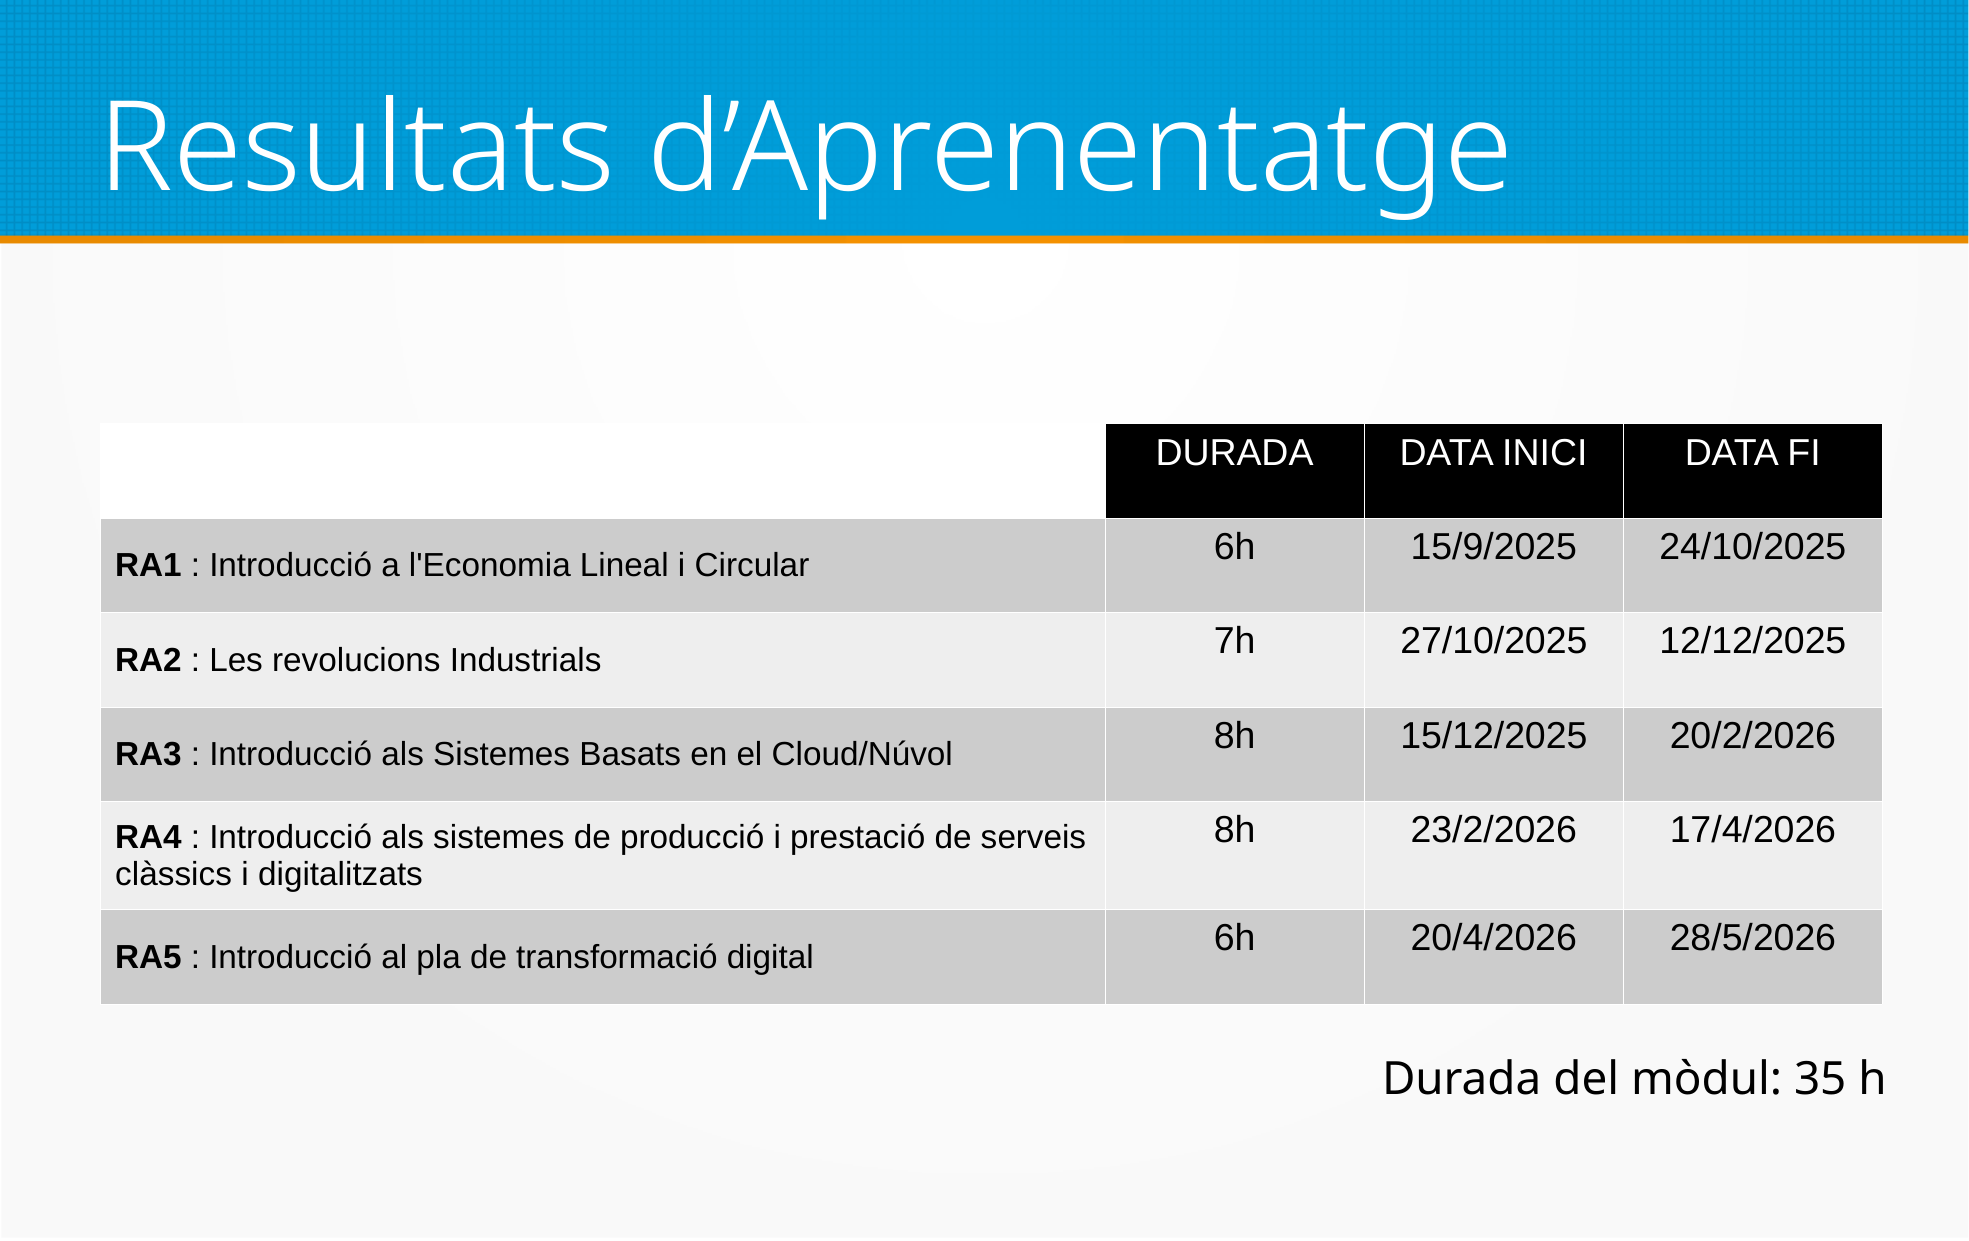

# Resultats d’Aprenentatge
| | DURADA | DATA INICI | DATA FI |
| --- | --- | --- | --- |
| RA1 : Introducció a l'Economia Lineal i Circular | 6h | 15/9/2025 | 24/10/2025 |
| RA2 : Les revolucions Industrials | 7h | 27/10/2025 | 12/12/2025 |
| RA3 : Introducció als Sistemes Basats en el Cloud/Núvol | 8h | 15/12/2025 | 20/2/2026 |
| RA4 : Introducció als sistemes de producció i prestació de serveis clàssics i digitalitzats | 8h | 23/2/2026 | 17/4/2026 |
| RA5 : Introducció al pla de transformació digital | 6h | 20/4/2026 | 28/5/2026 |
Durada del mòdul: 35 h